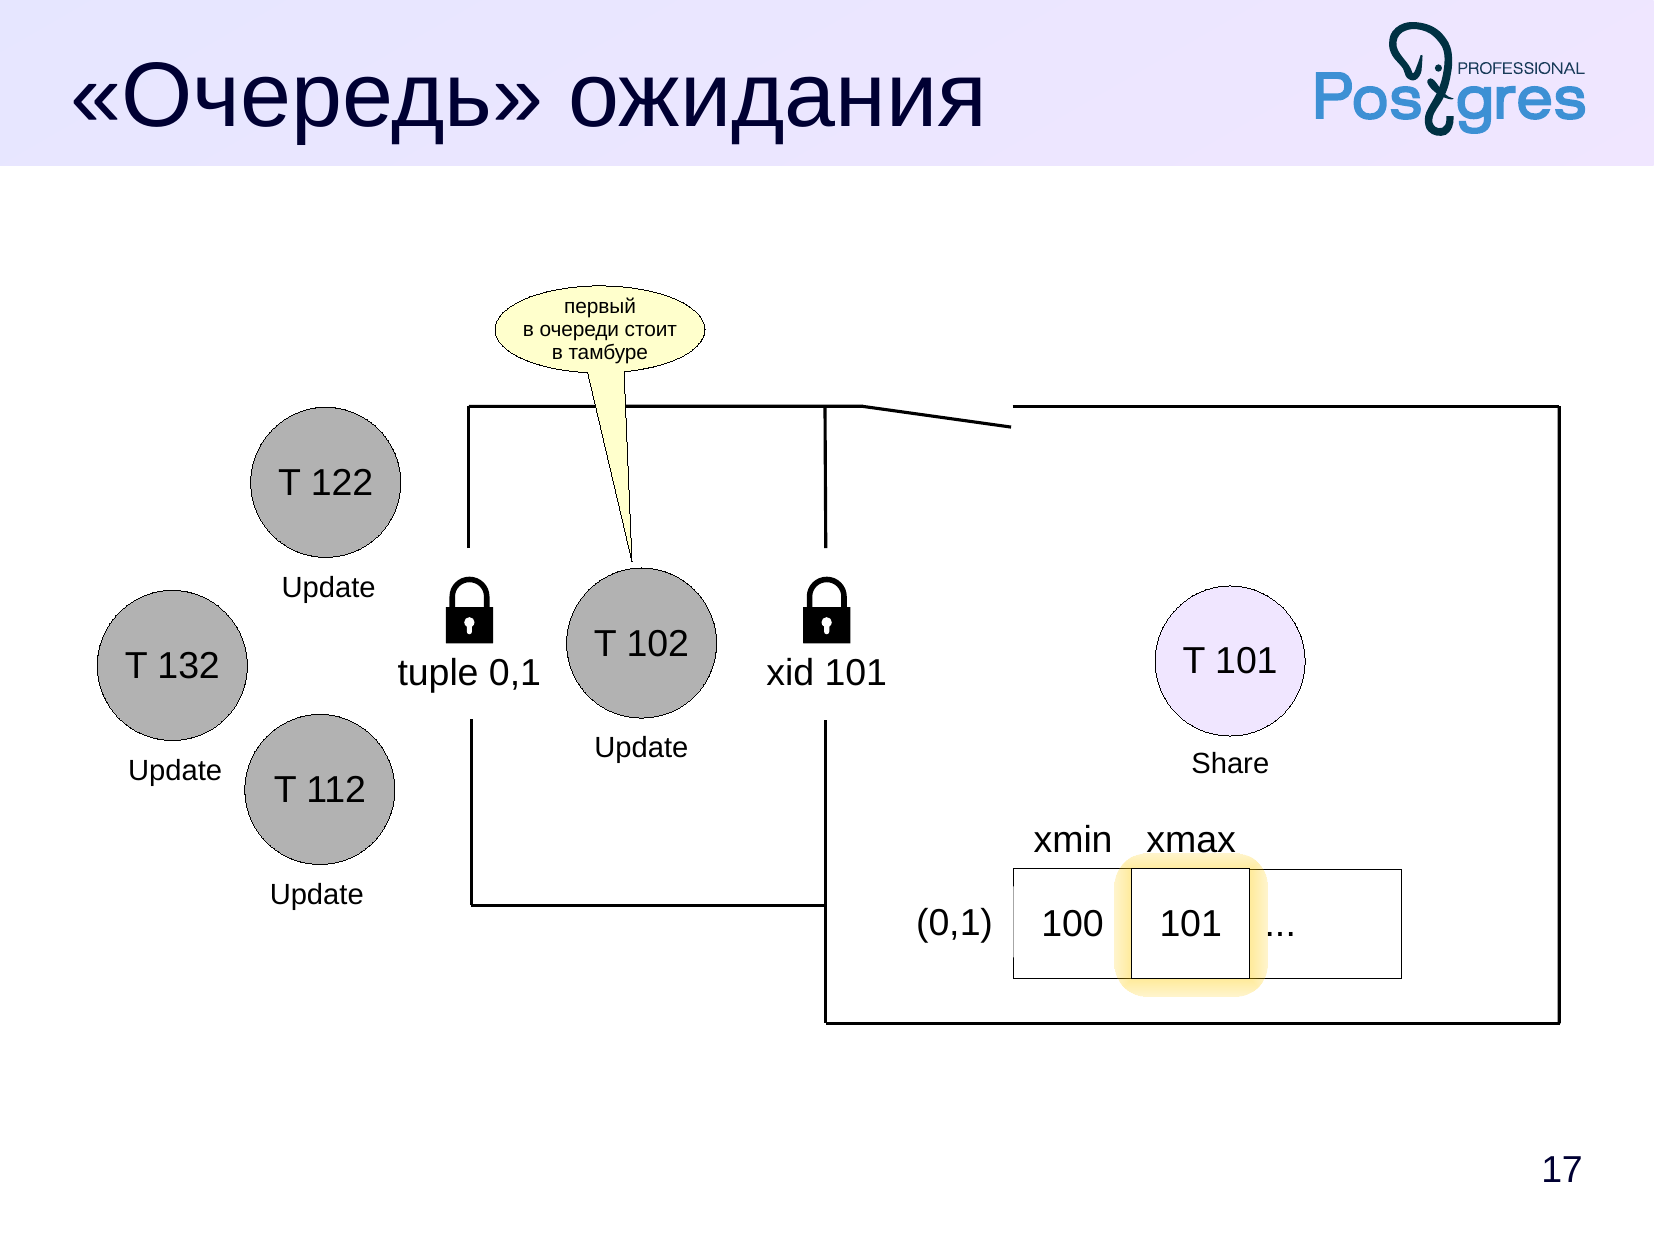

# «Очередь» ожидания
первый
в очереди стоит
в тамбуре
T 122
Update
T 102
T 101
T 132
tuple 0,1
xid 101
T 112
Update
Share
Update
xmin
xmax
100
101
...
Update
(0,1)